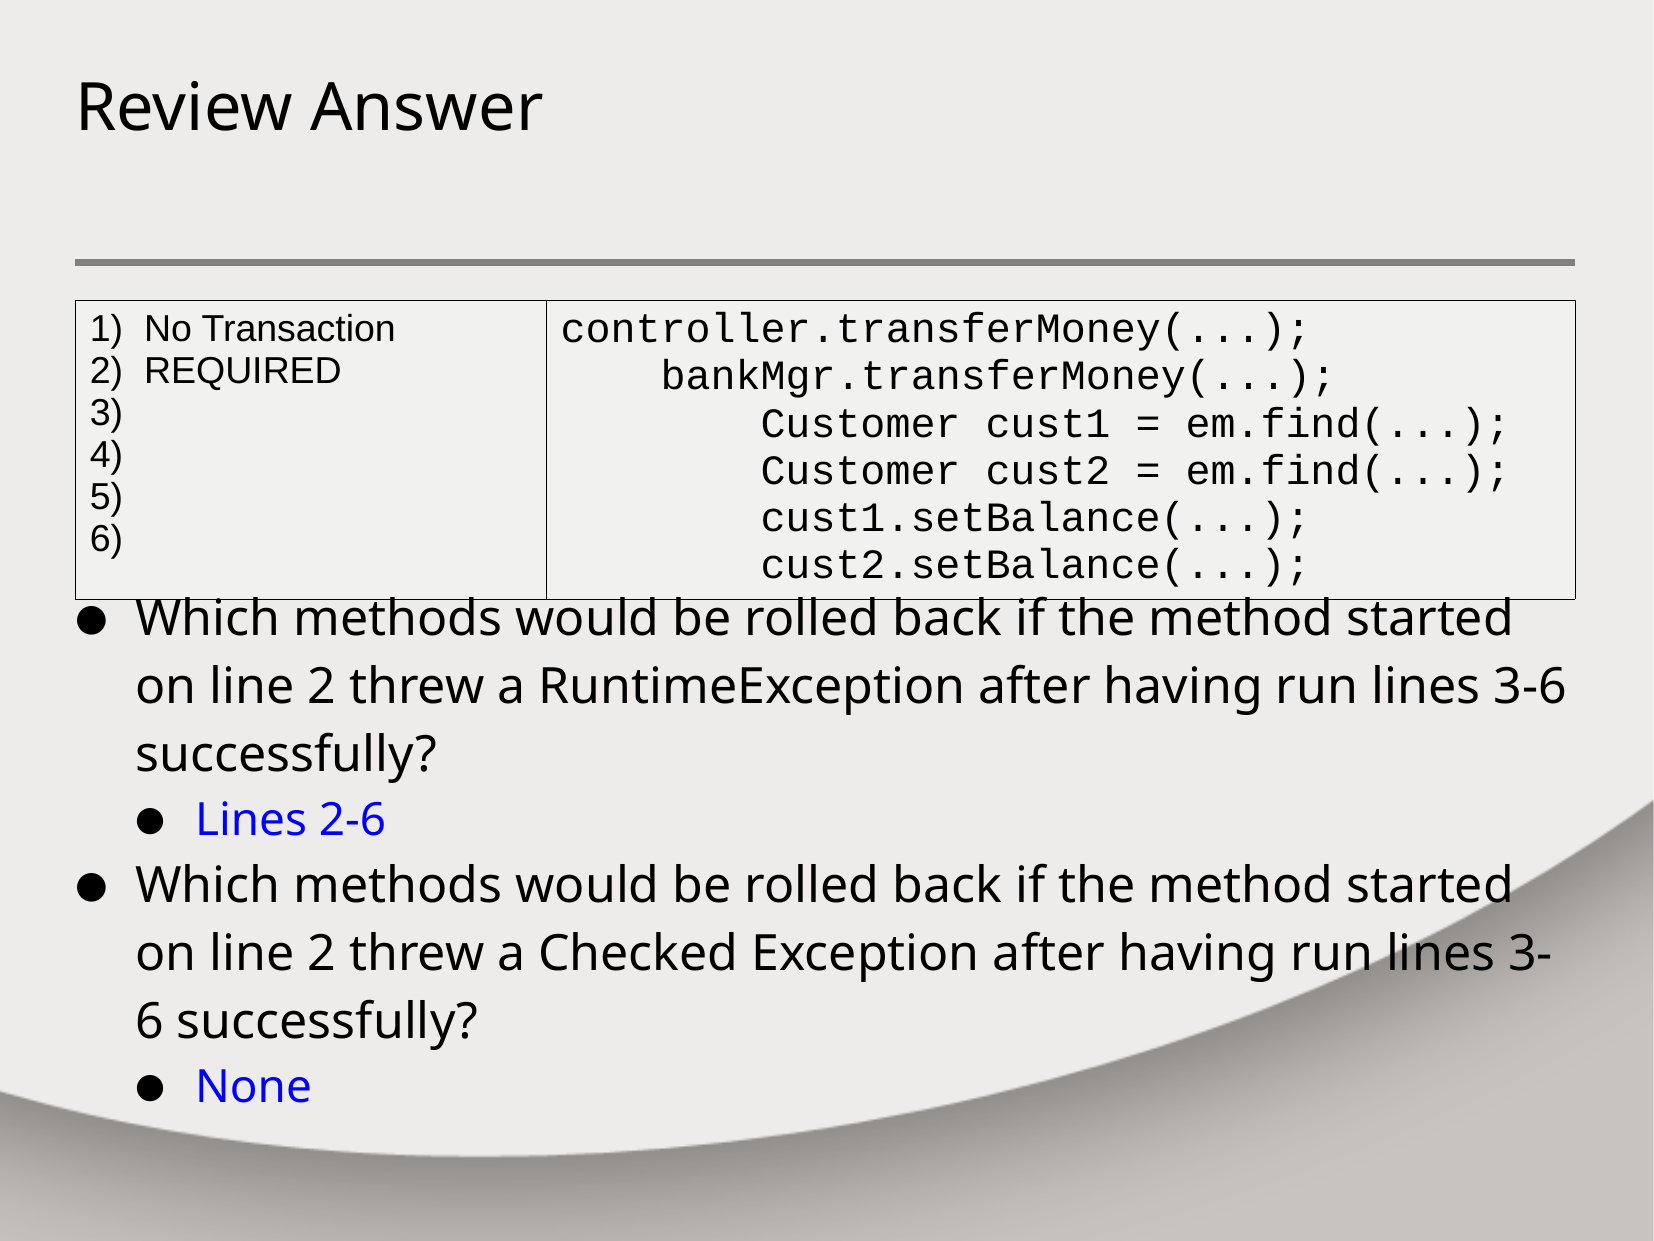

# Review Answer
| No Transaction REQUIRED | controller.transferMoney(...); bankMgr.transferMoney(...); Customer cust1 = em.find(...); Customer cust2 = em.find(...); cust1.setBalance(...); cust2.setBalance(...); |
| --- | --- |
Which methods would be rolled back if the method started on line 2 threw a RuntimeException after having run lines 3-6 successfully?
Lines 2-6
Which methods would be rolled back if the method started on line 2 threw a Checked Exception after having run lines 3-6 successfully?
None